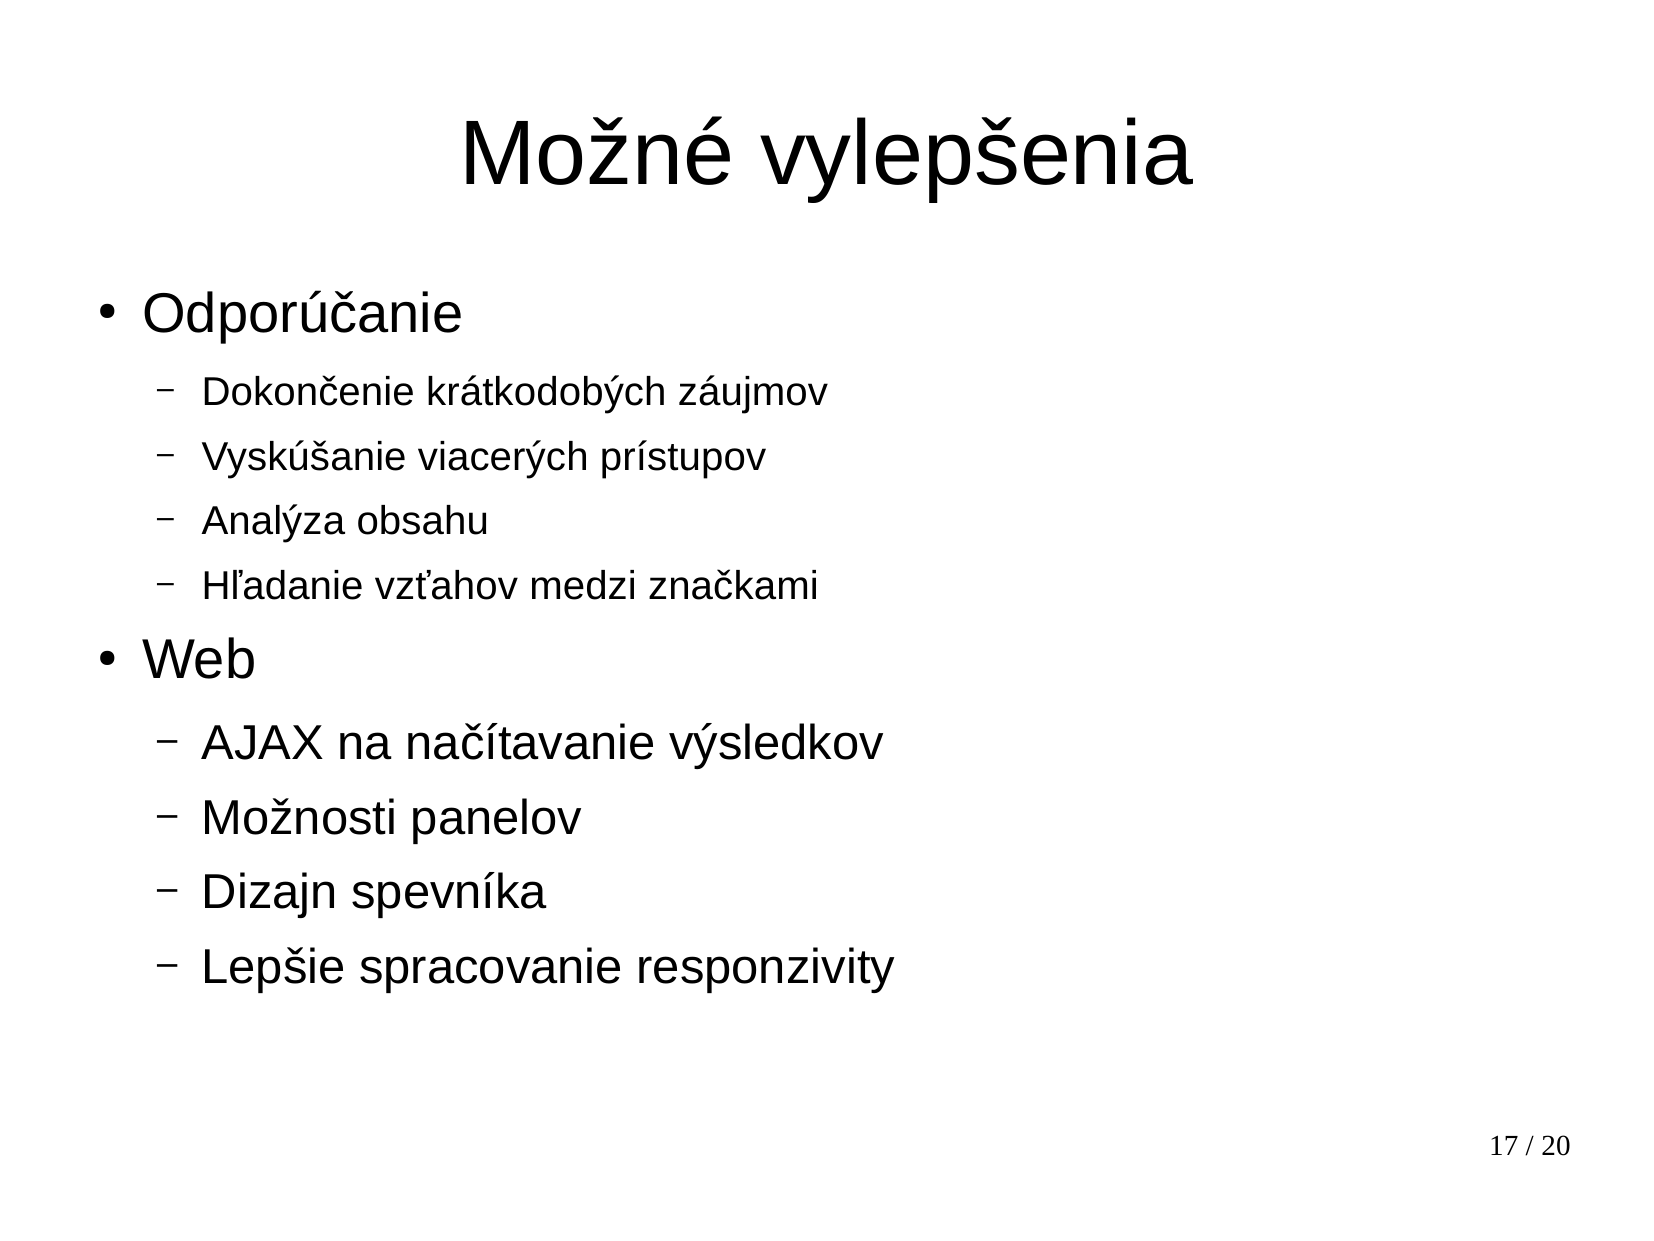

# Možné vylepšenia
Odporúčanie
Dokončenie krátkodobých záujmov
Vyskúšanie viacerých prístupov
Analýza obsahu
Hľadanie vzťahov medzi značkami
Web
AJAX na načítavanie výsledkov
Možnosti panelov
Dizajn spevníka
Lepšie spracovanie responzivity
17